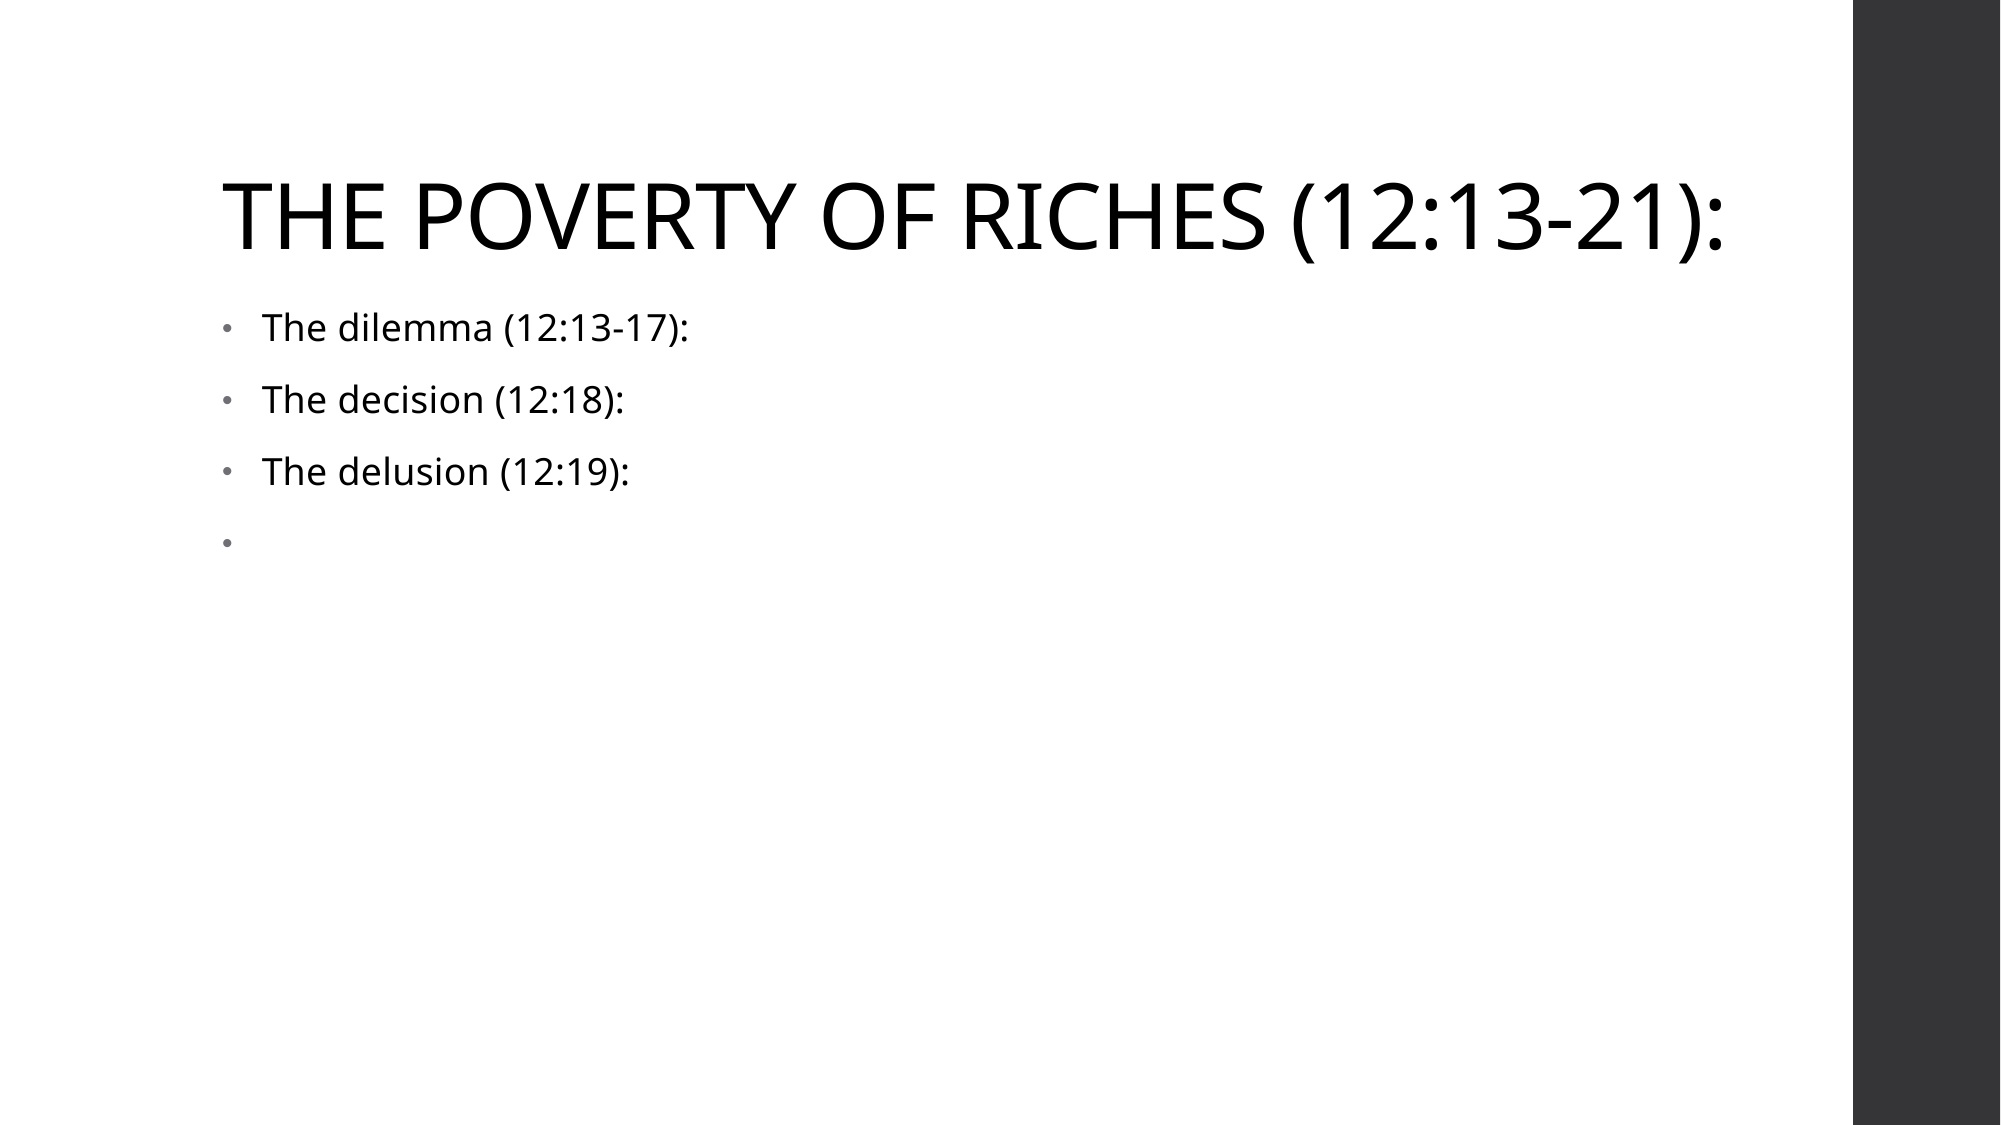

# THE POVERTY OF RICHES (12:13-21):
 The dilemma (12:13-17):
 The decision (12:18):
 The delusion (12:19):